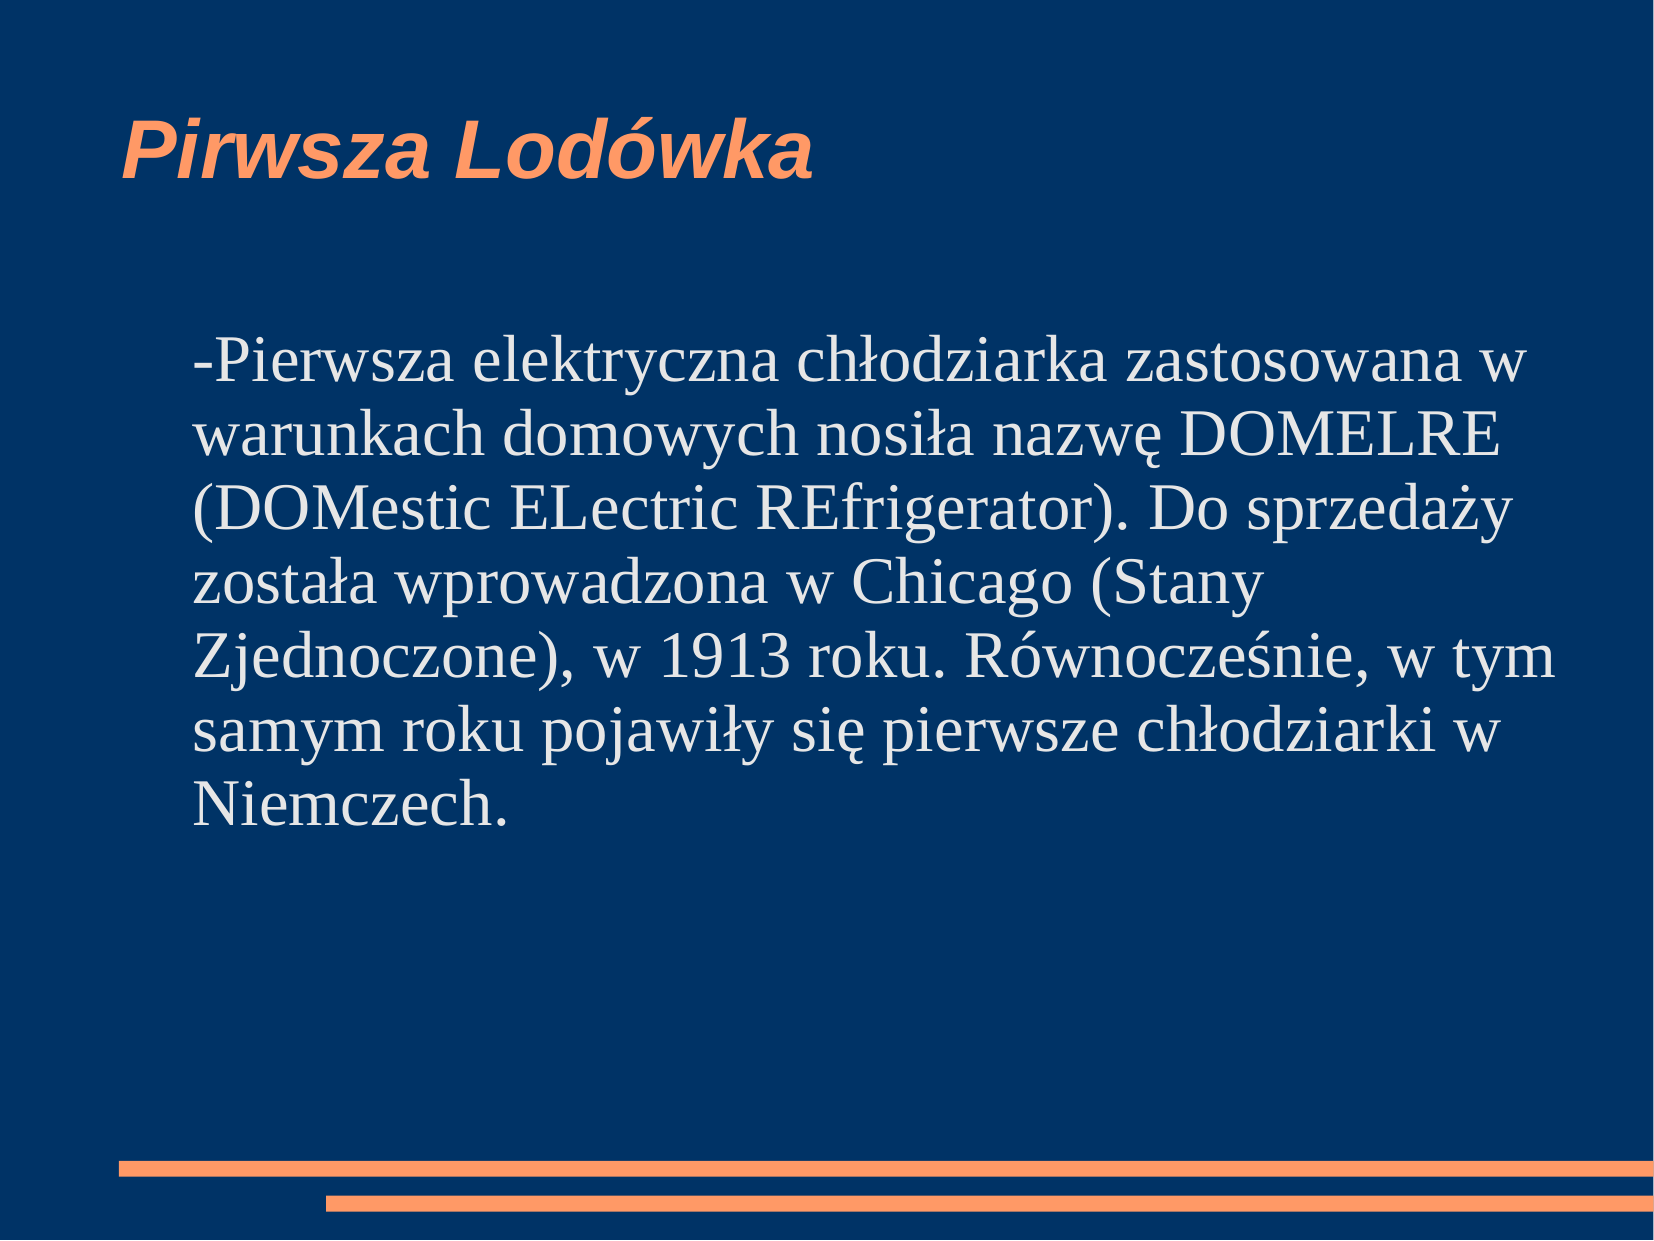

# Pirwsza Lodówka
-Pierwsza elektryczna chłodziarka zastosowana w warunkach domowych nosiła nazwę DOMELRE (DOMestic ELectric REfrigerator). Do sprzedaży została wprowadzona w Chicago (Stany Zjednoczone), w 1913 roku. Równocześnie, w tym samym roku pojawiły się pierwsze chłodziarki w Niemczech.